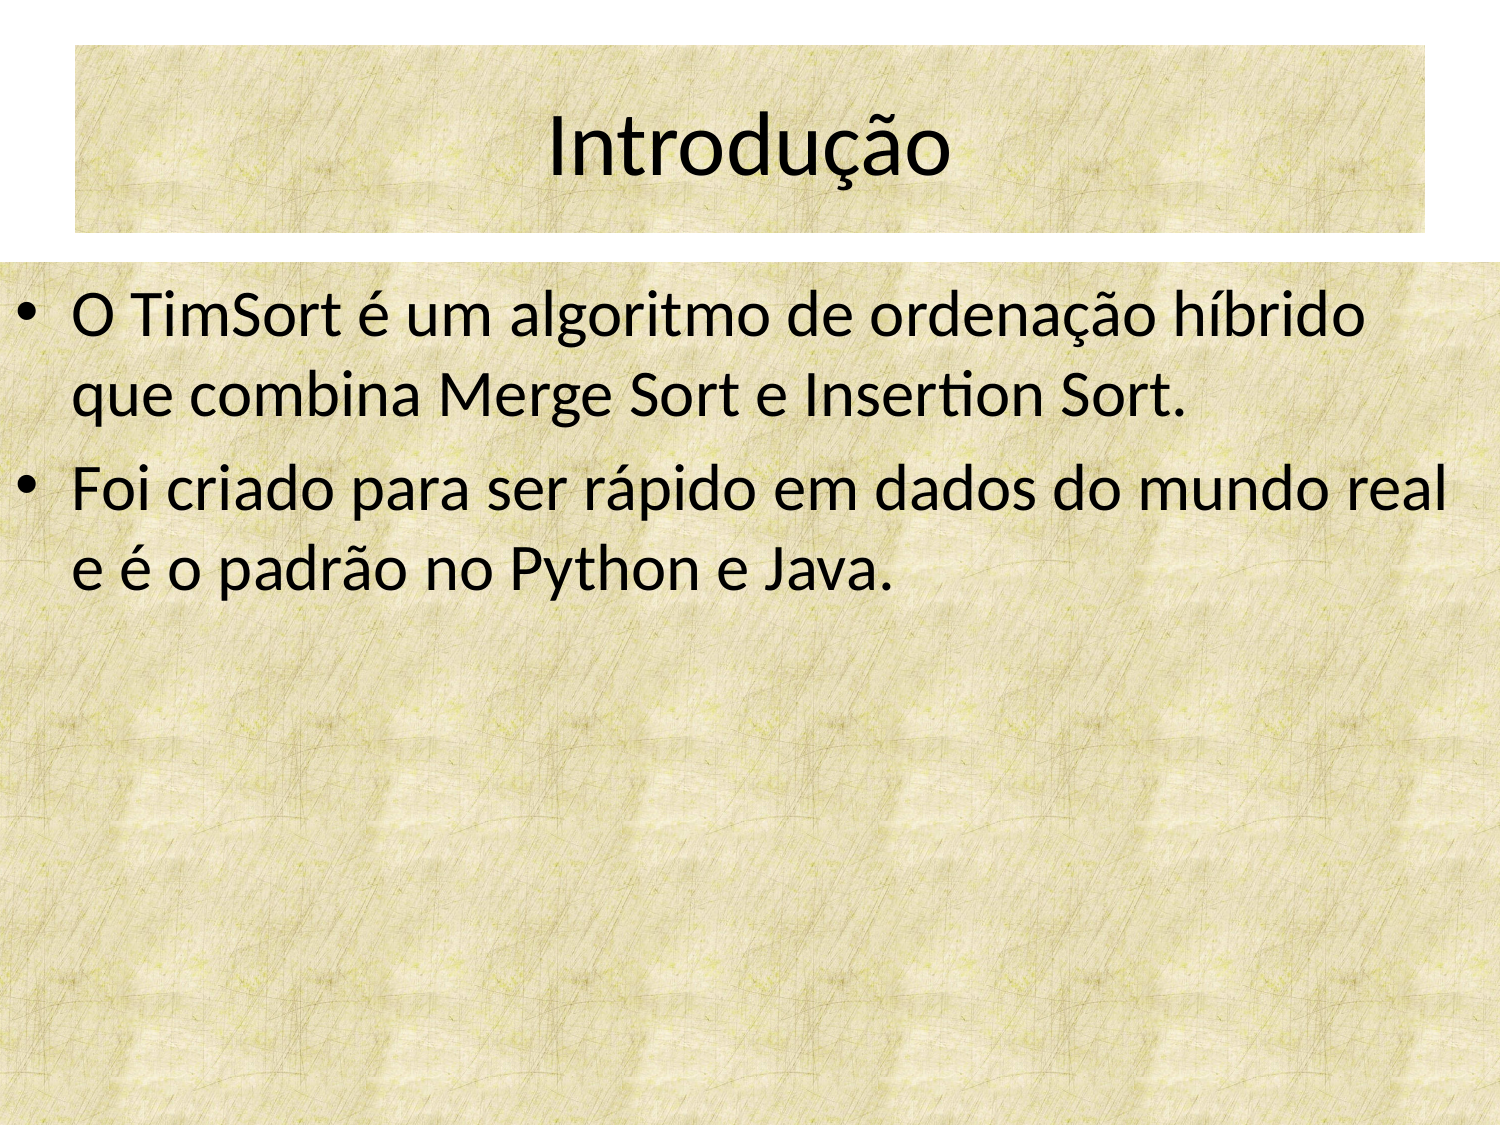

# Introdução
O TimSort é um algoritmo de ordenação híbrido que combina Merge Sort e Insertion Sort.
Foi criado para ser rápido em dados do mundo real e é o padrão no Python e Java.